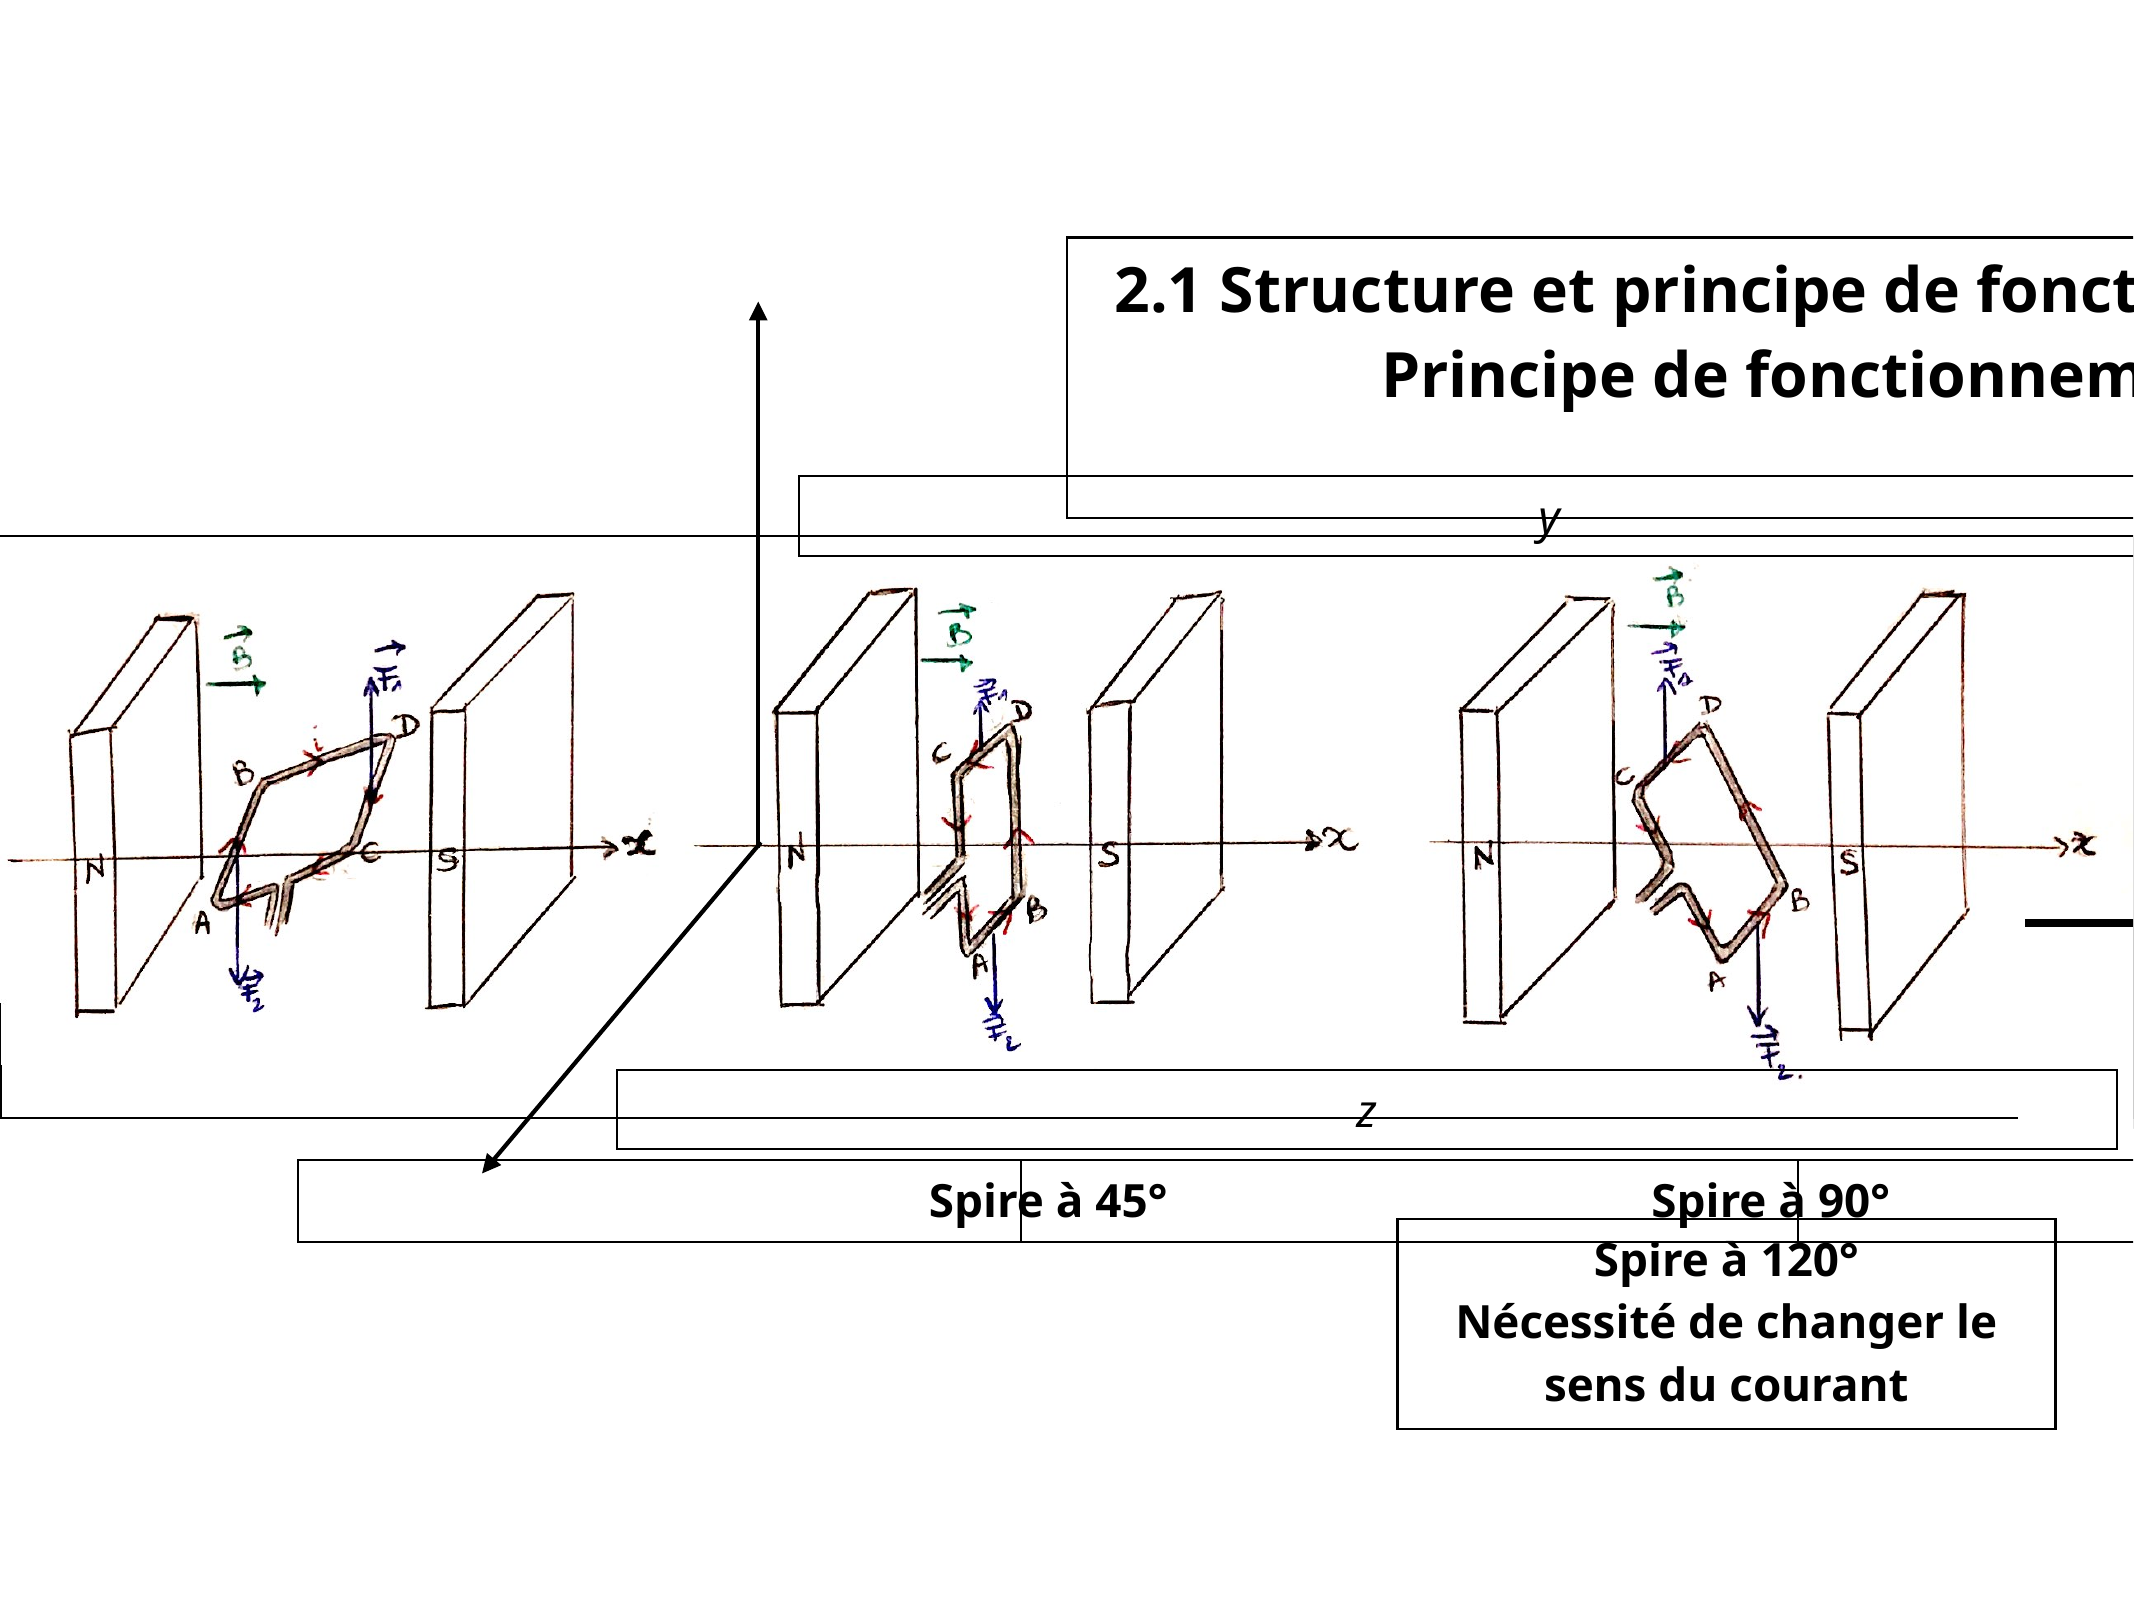

2.1 Structure et principe de fonctionnement.
Principe de fonctionnement
y
z
Spire à 45°
Spire à 90°
Spire à 120°
Nécessité de changer le sens du courant